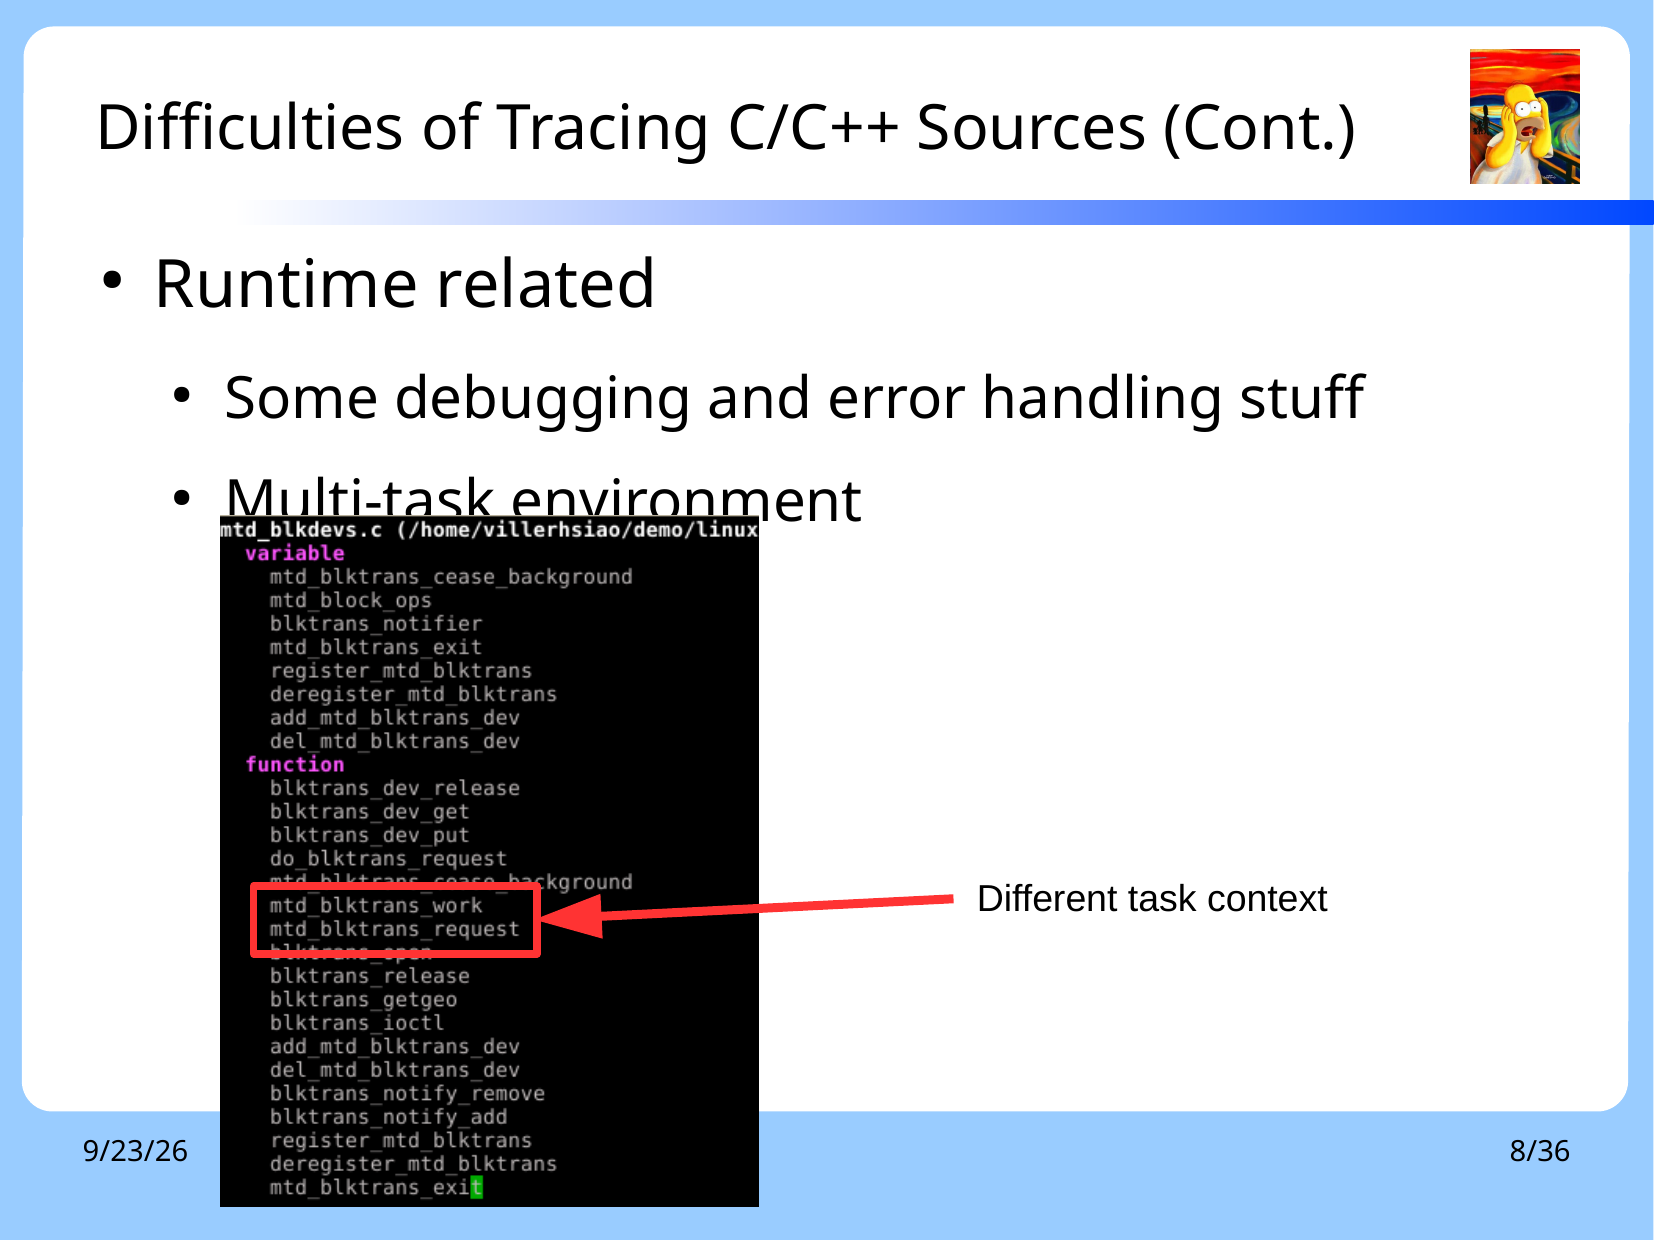

# Difficulties of Tracing C/C++ Sources (Cont.)
Runtime related
Some debugging and error handling stuff
Multi-task environment
Different task context
8